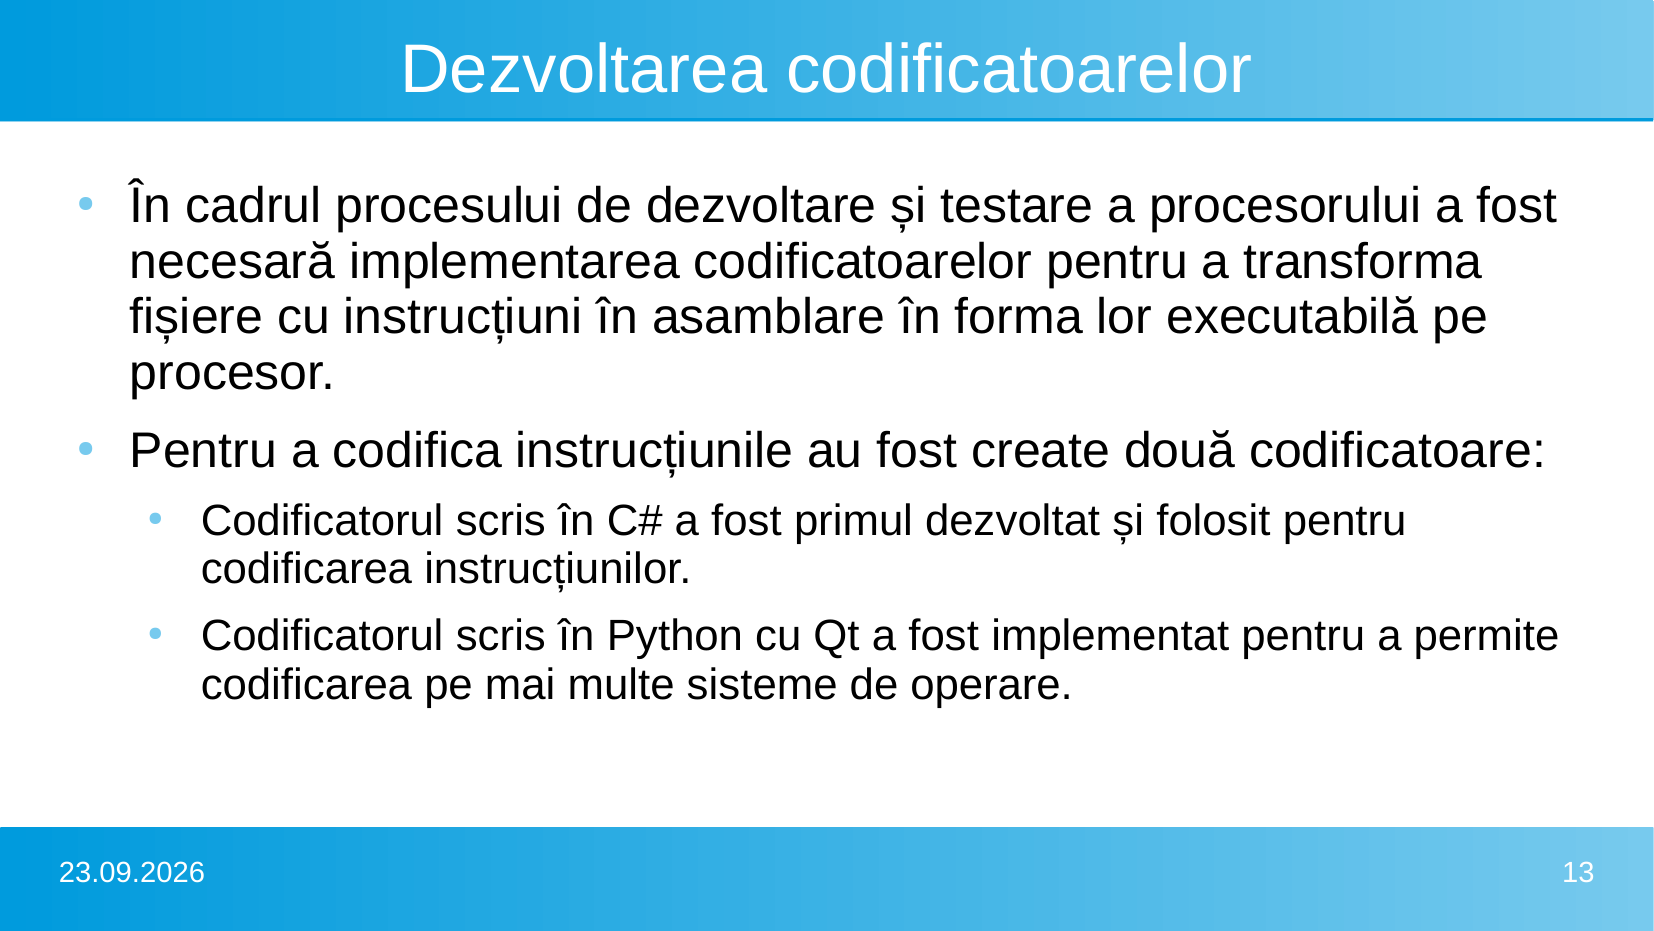

# Dezvoltarea codificatoarelor
În cadrul procesului de dezvoltare și testare a procesorului a fost necesară implementarea codificatoarelor pentru a transforma fișiere cu instrucțiuni în asamblare în forma lor executabilă pe procesor.
Pentru a codifica instrucțiunile au fost create două codificatoare:
Codificatorul scris în C# a fost primul dezvoltat și folosit pentru codificarea instrucțiunilor.
Codificatorul scris în Python cu Qt a fost implementat pentru a permite codificarea pe mai multe sisteme de operare.
13